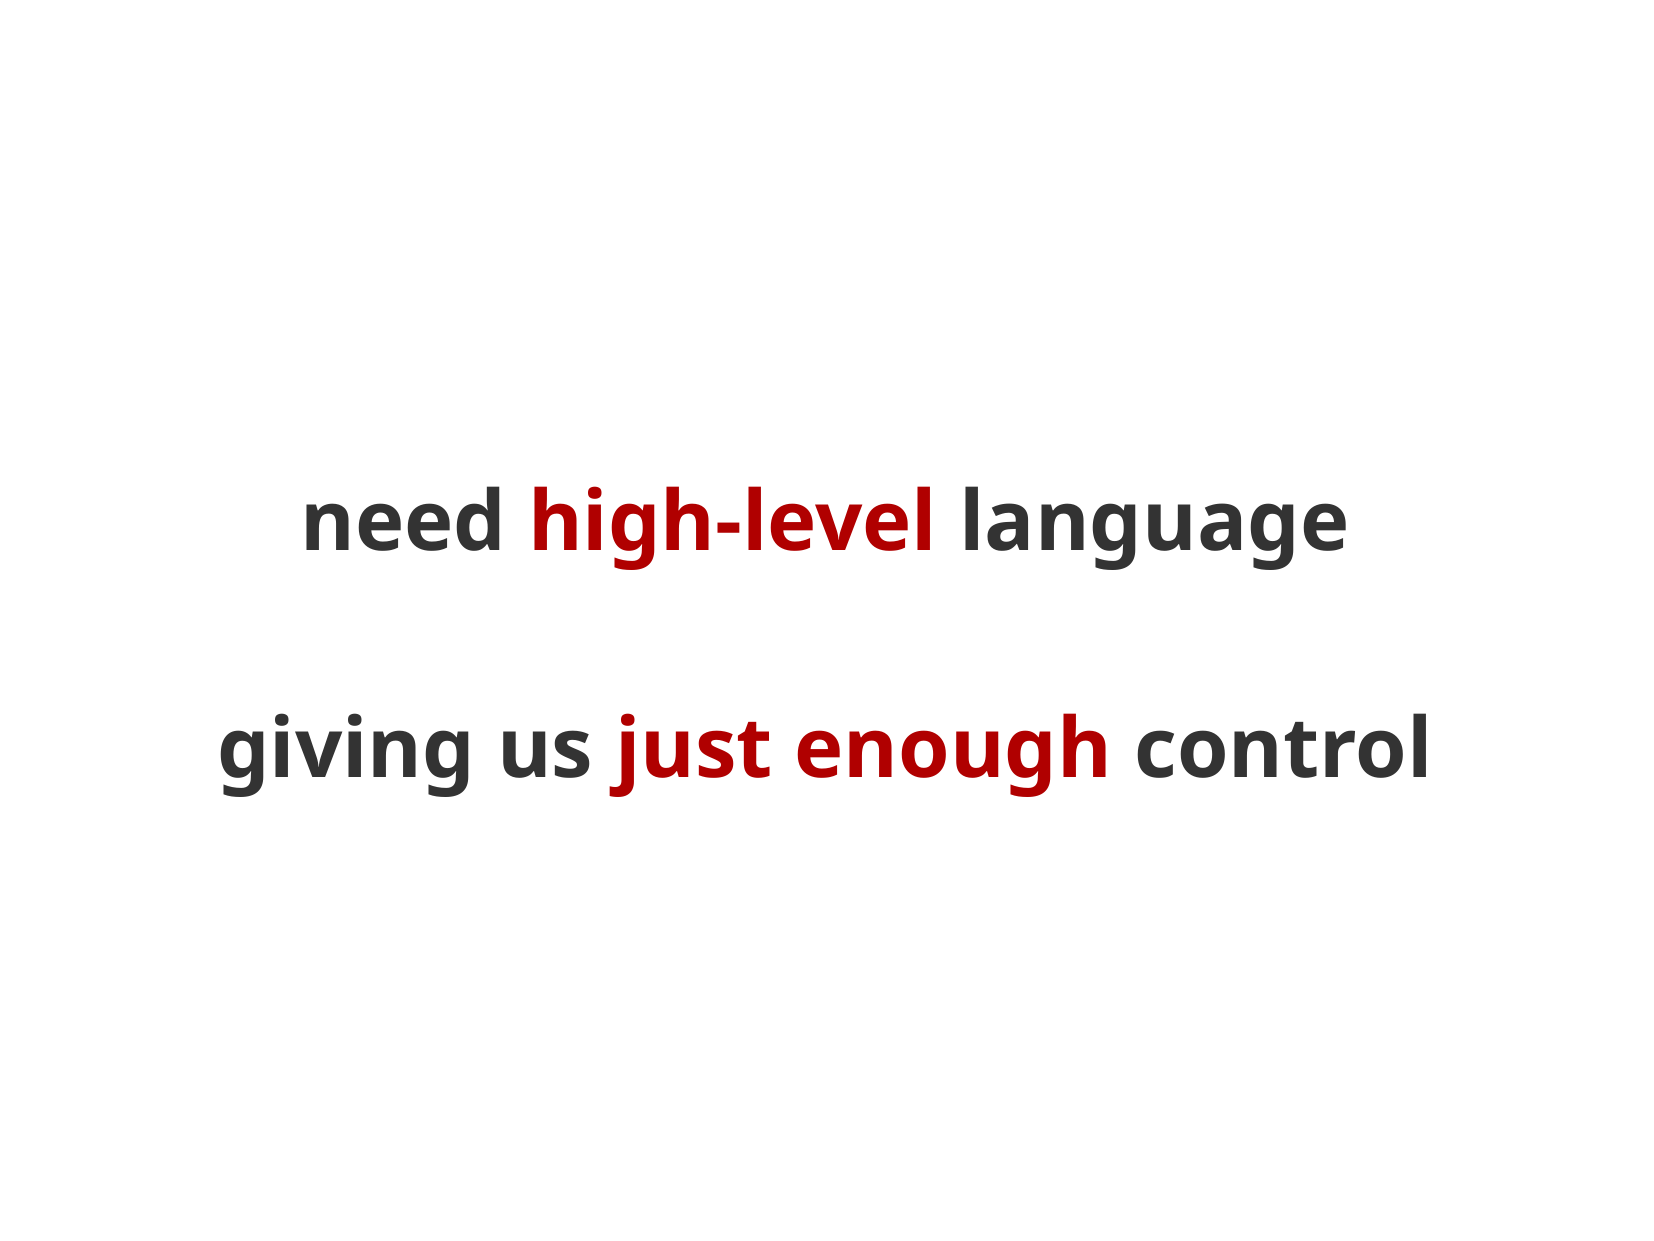

#
need high-level language
giving us just enough control